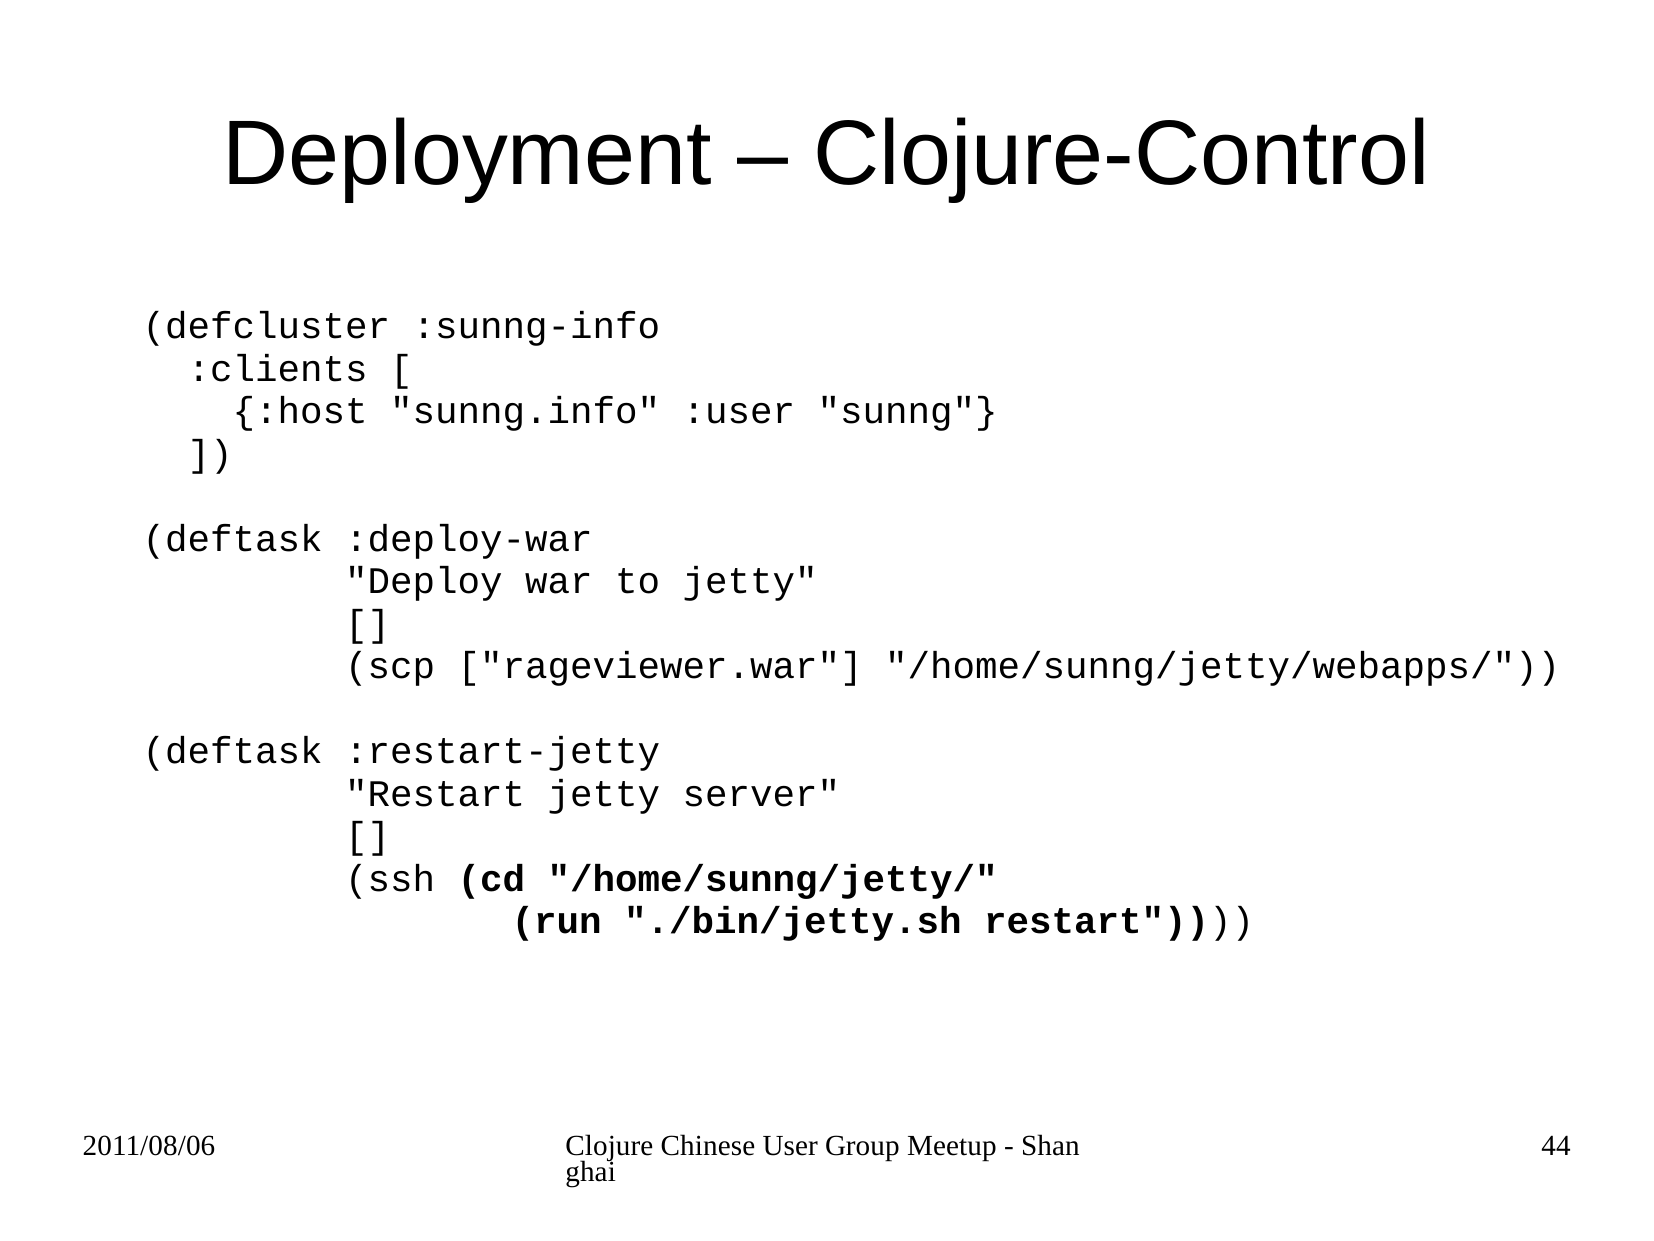

# Deployment – Clojure-Control
(defcluster :sunng-info
 :clients [
 {:host "sunng.info" :user "sunng"}
 ])
(deftask :deploy-war
 "Deploy war to jetty"
 []
 (scp ["rageviewer.war"] "/home/sunng/jetty/webapps/"))
(deftask :restart-jetty
 "Restart jetty server"
 []
 (ssh (cd "/home/sunng/jetty/"
					(run "./bin/jetty.sh restart"))))
2011/08/06
Clojure Chinese User Group Meetup - Shanghai
44